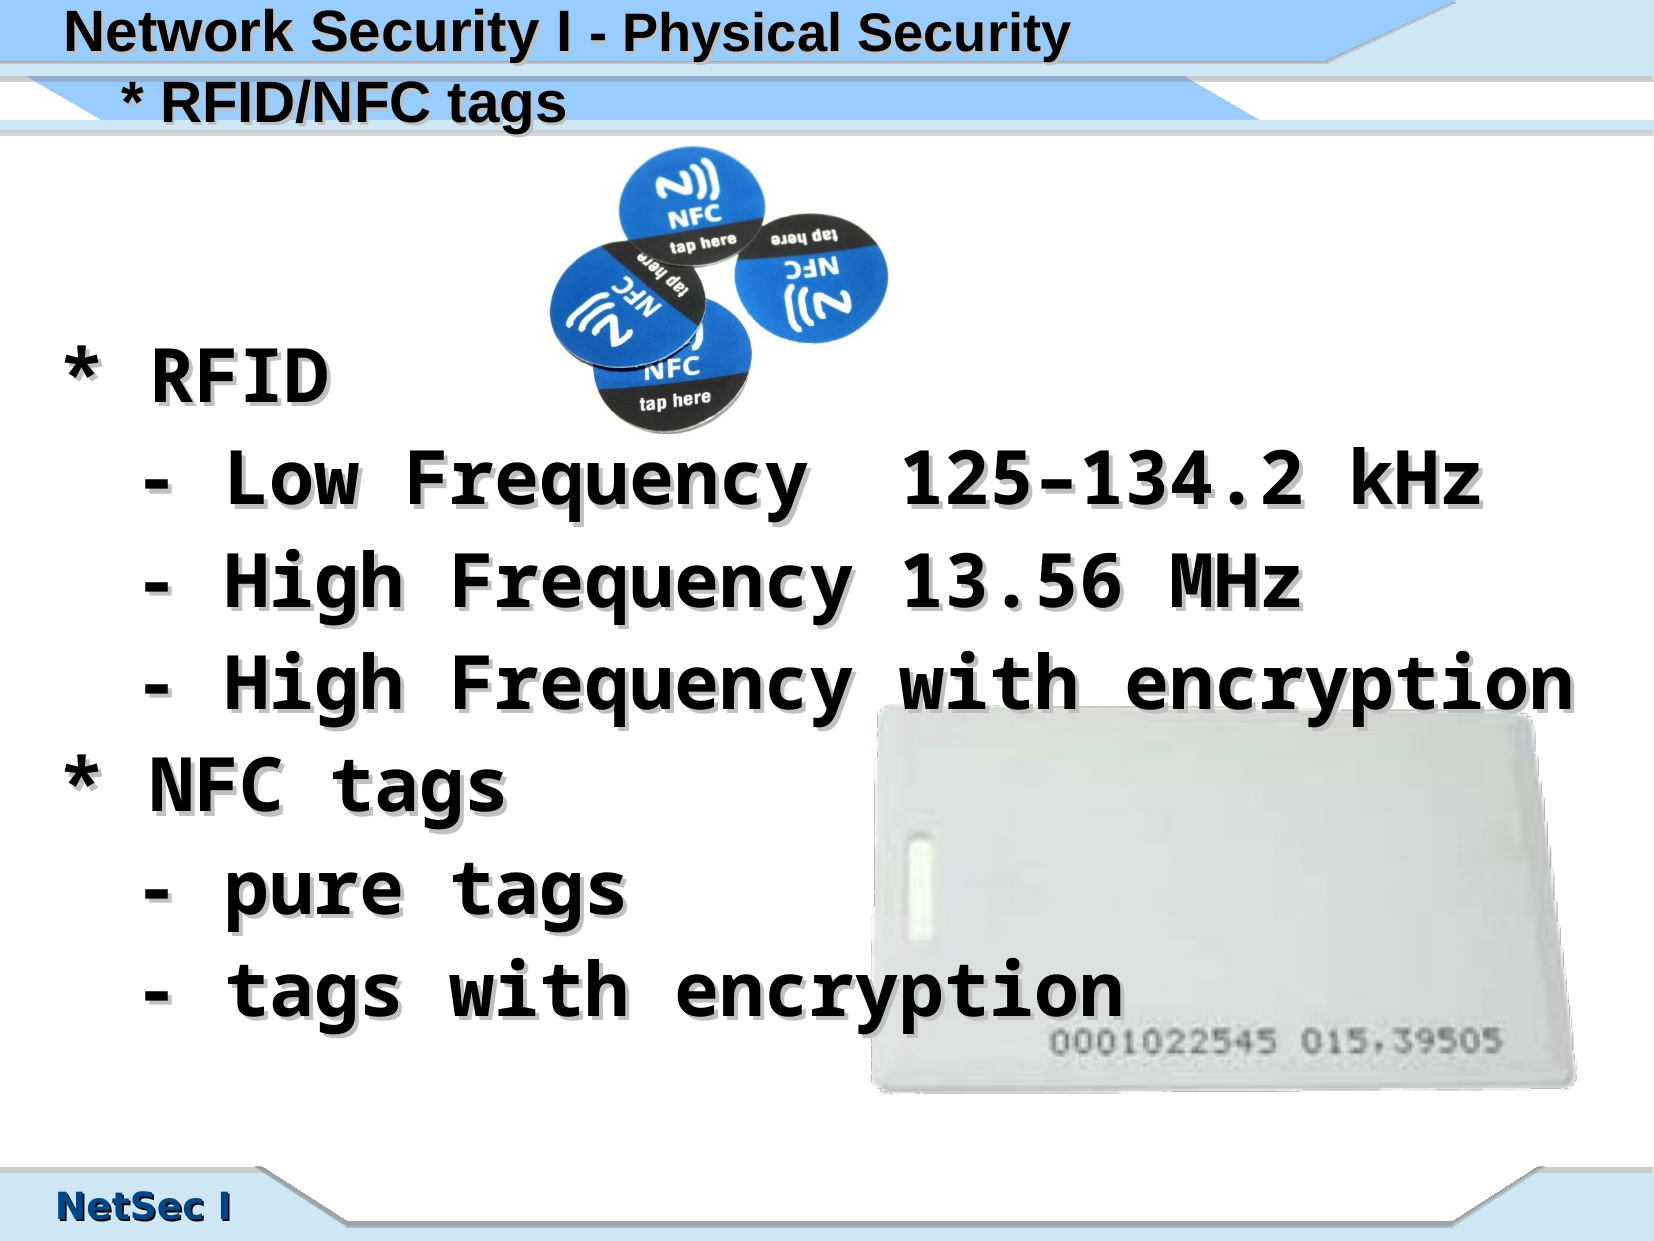

# Network Security I - Physical Security
 * RFID/NFC tags
* RFID
	- Low Frequency 125–134.2 kHz
	- High Frequency 13.56 MHz
	- High Frequency with encryption
* NFC tags
	- pure tags
	- tags with encryption